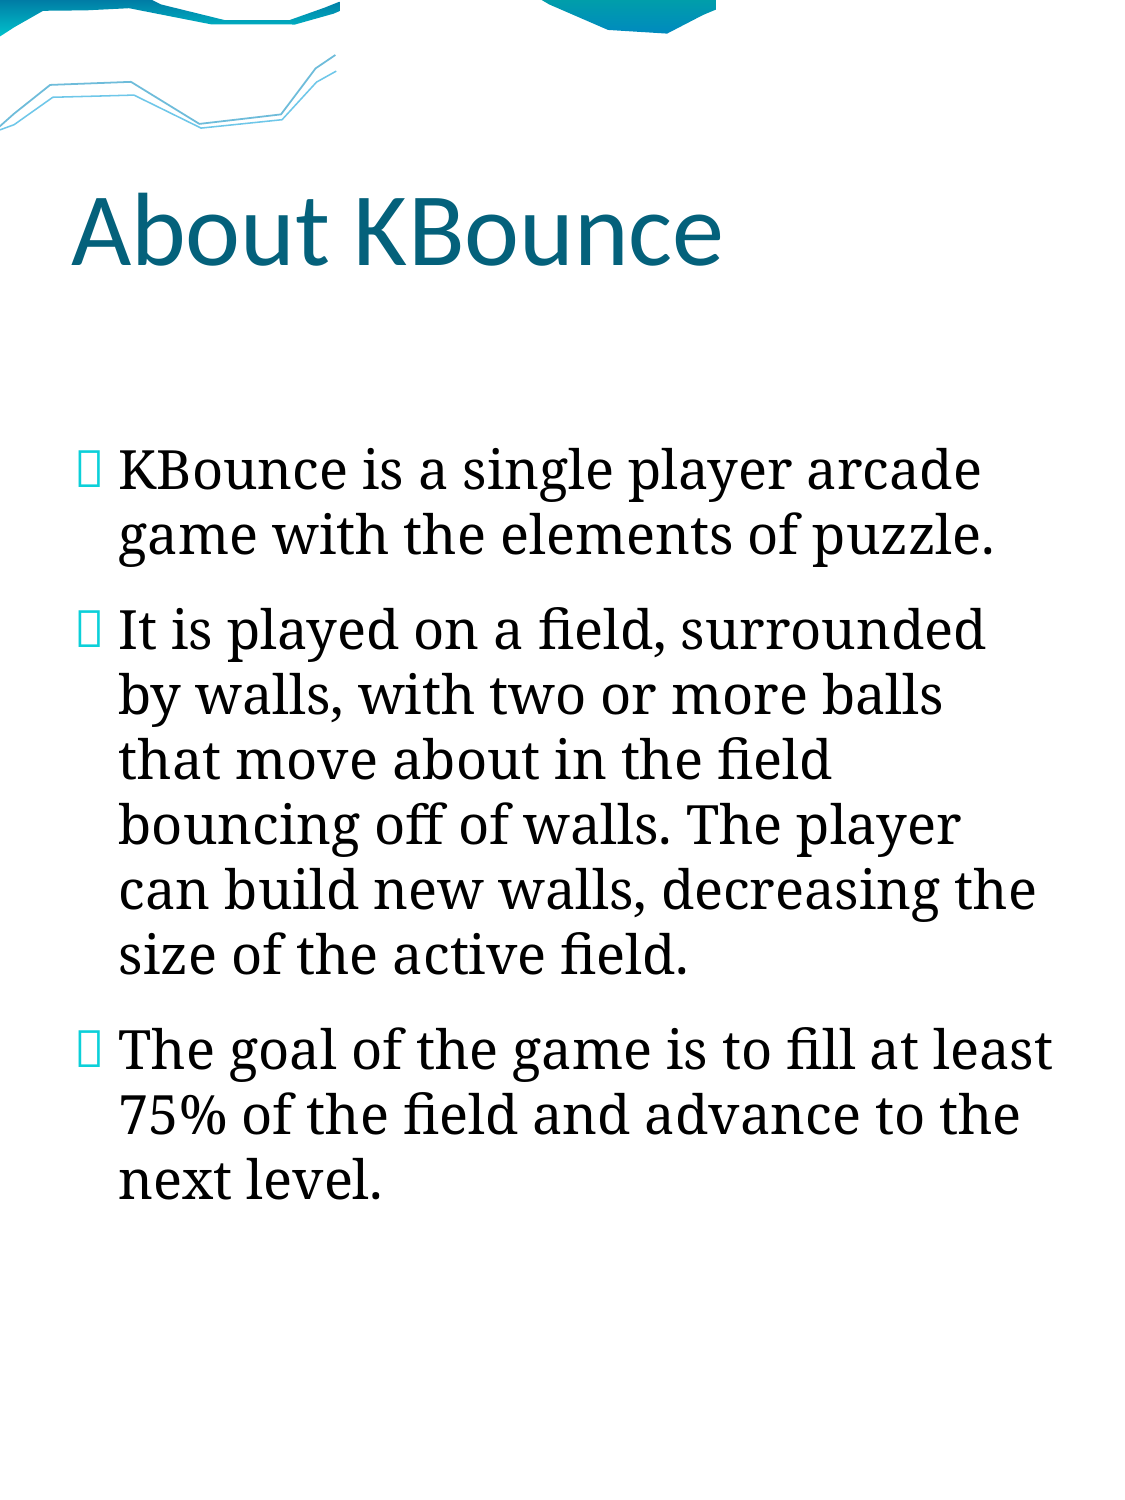

# About KBounce
KBounce is a single player arcade game with the elements of puzzle.
It is played on a ﬁeld, surrounded by walls, with two or more balls that move about in the ﬁeld bouncing off of walls. The player can build new walls, decreasing the size of the active ﬁeld.
The goal of the game is to ﬁll at least 75% of the ﬁeld and advance to the next level.